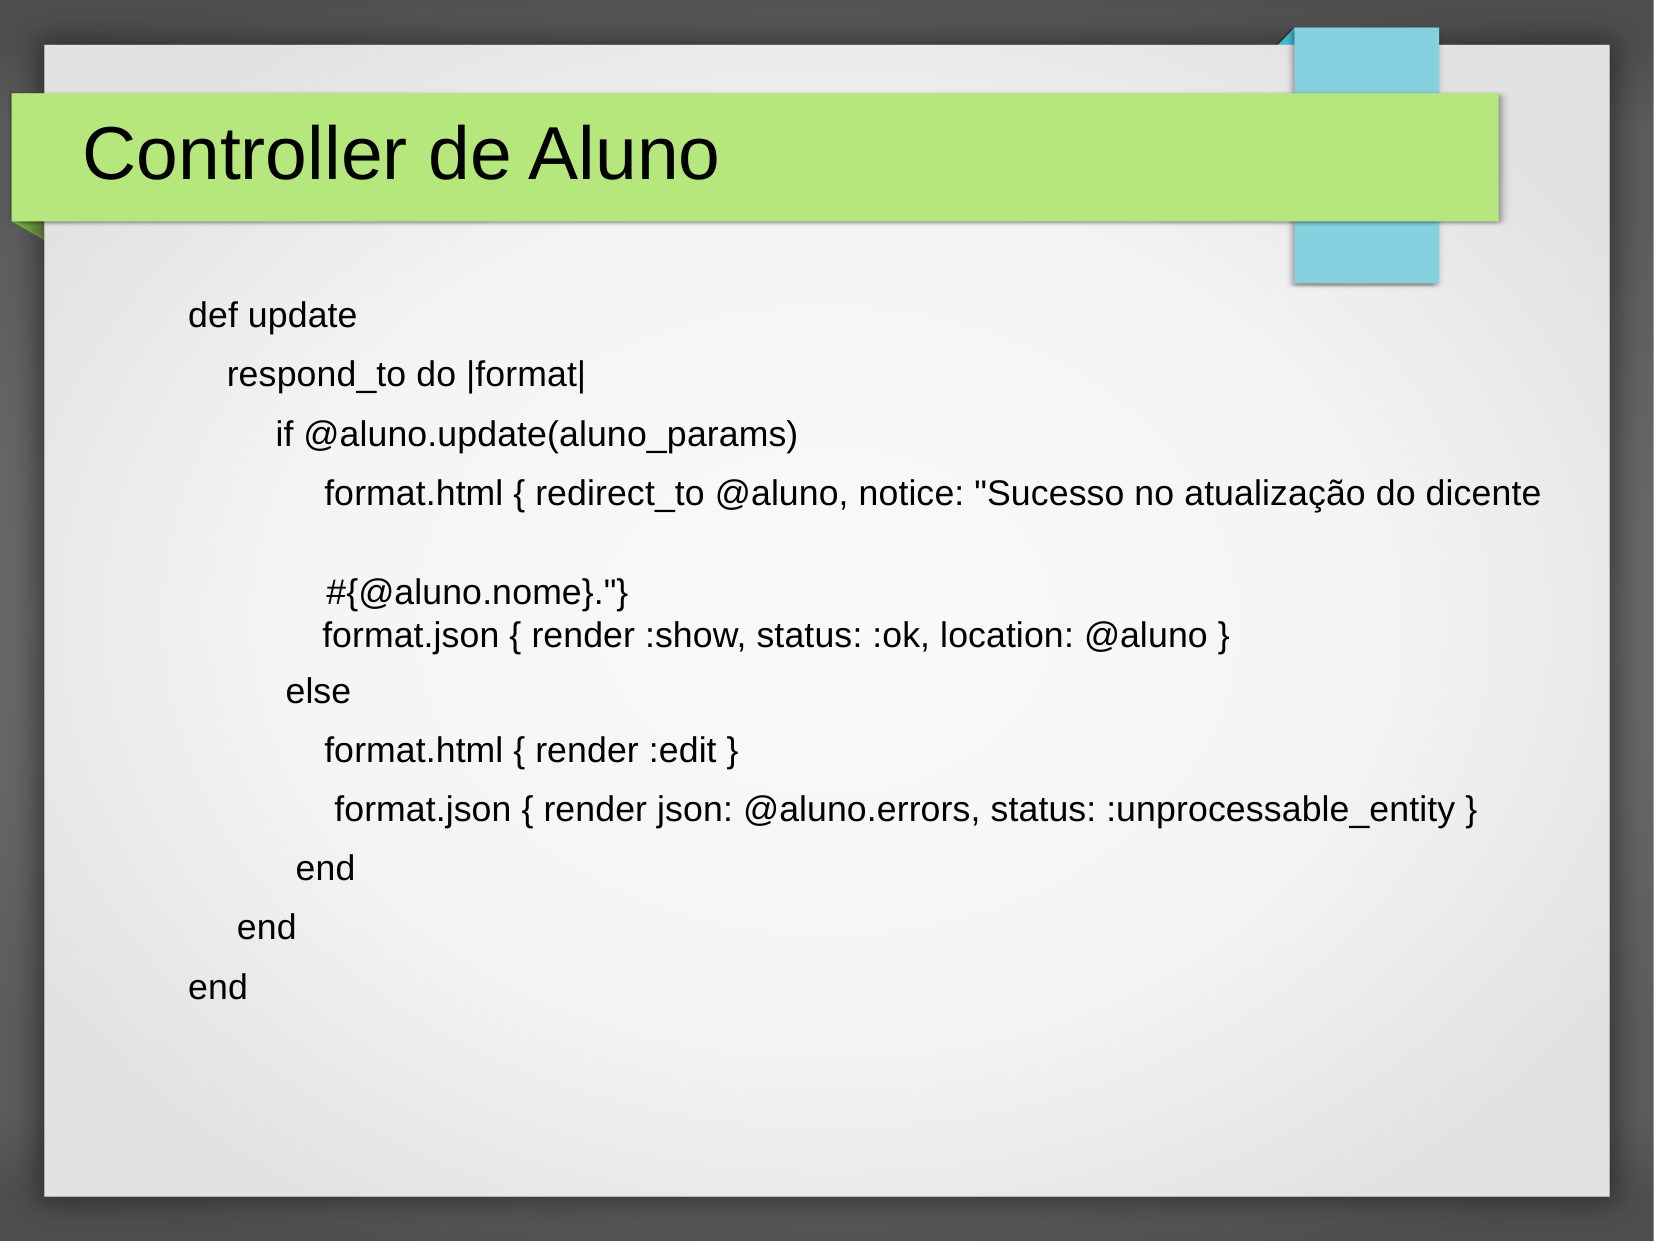

# Controller de Aluno
	 def update
 		respond_to do |format|
 		if @aluno.update(aluno_params)
 		 	format.html { redirect_to @aluno, notice: "Sucesso no atualização do dicente
 #{@aluno.nome}."}
 		format.json { render :show, status: :ok, location: @aluno }
 		 else
 			format.html { render :edit }
 			 format.json { render json: @aluno.errors, status: :unprocessable_entity }
 			 end
 		 end
 	 end